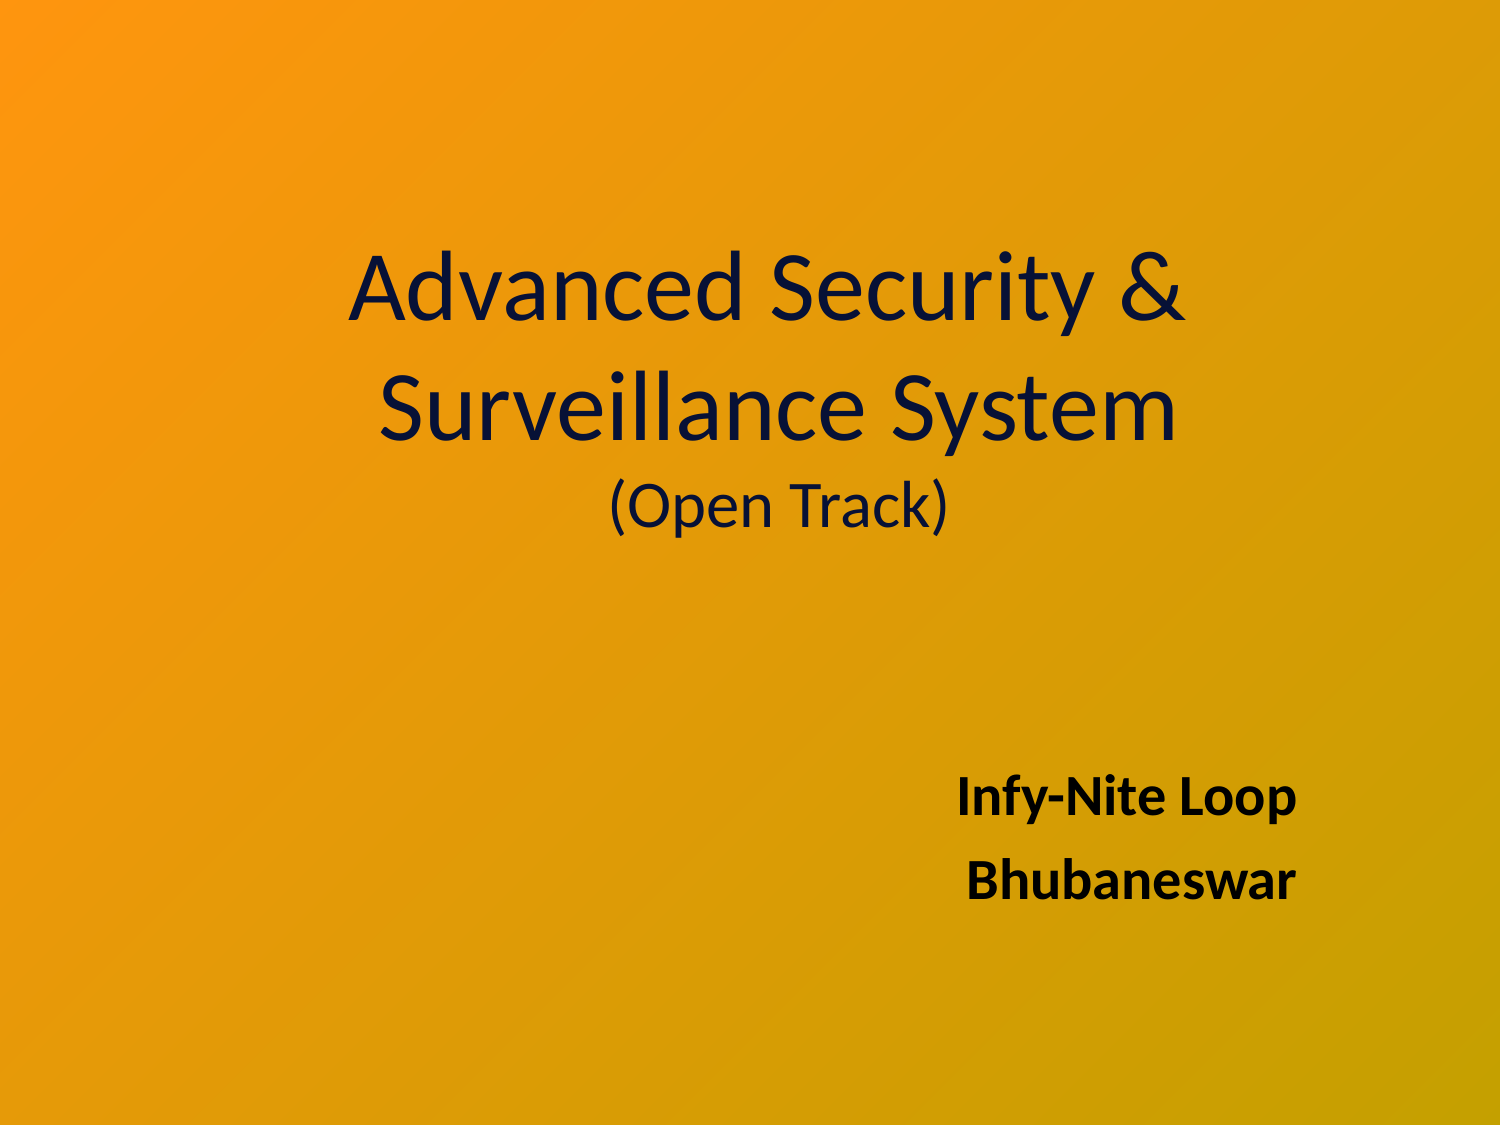

# Advanced Security & Surveillance System (Open Track)
Infy-Nite Loop
Bhubaneswar